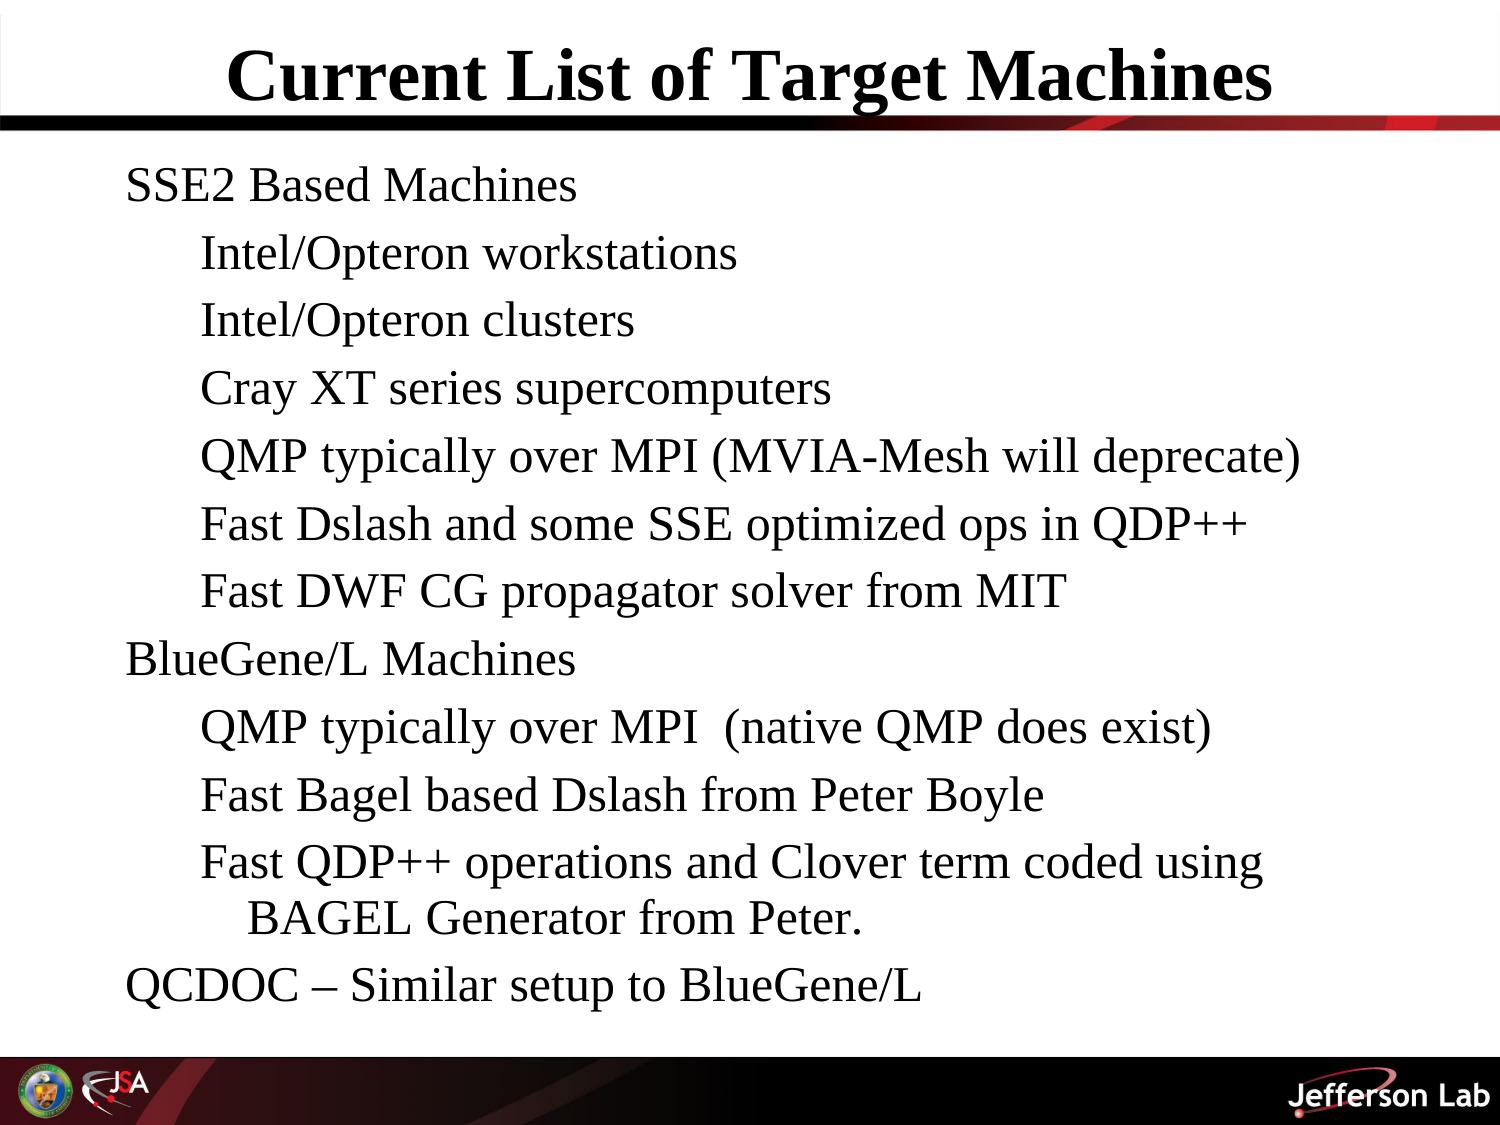

# Current List of Target Machines
SSE2 Based Machines
Intel/Opteron workstations
Intel/Opteron clusters
Cray XT series supercomputers
QMP typically over MPI (MVIA-Mesh will deprecate)
Fast Dslash and some SSE optimized ops in QDP++
Fast DWF CG propagator solver from MIT
BlueGene/L Machines
QMP typically over MPI (native QMP does exist)
Fast Bagel based Dslash from Peter Boyle
Fast QDP++ operations and Clover term coded using BAGEL Generator from Peter.
QCDOC – Similar setup to BlueGene/L